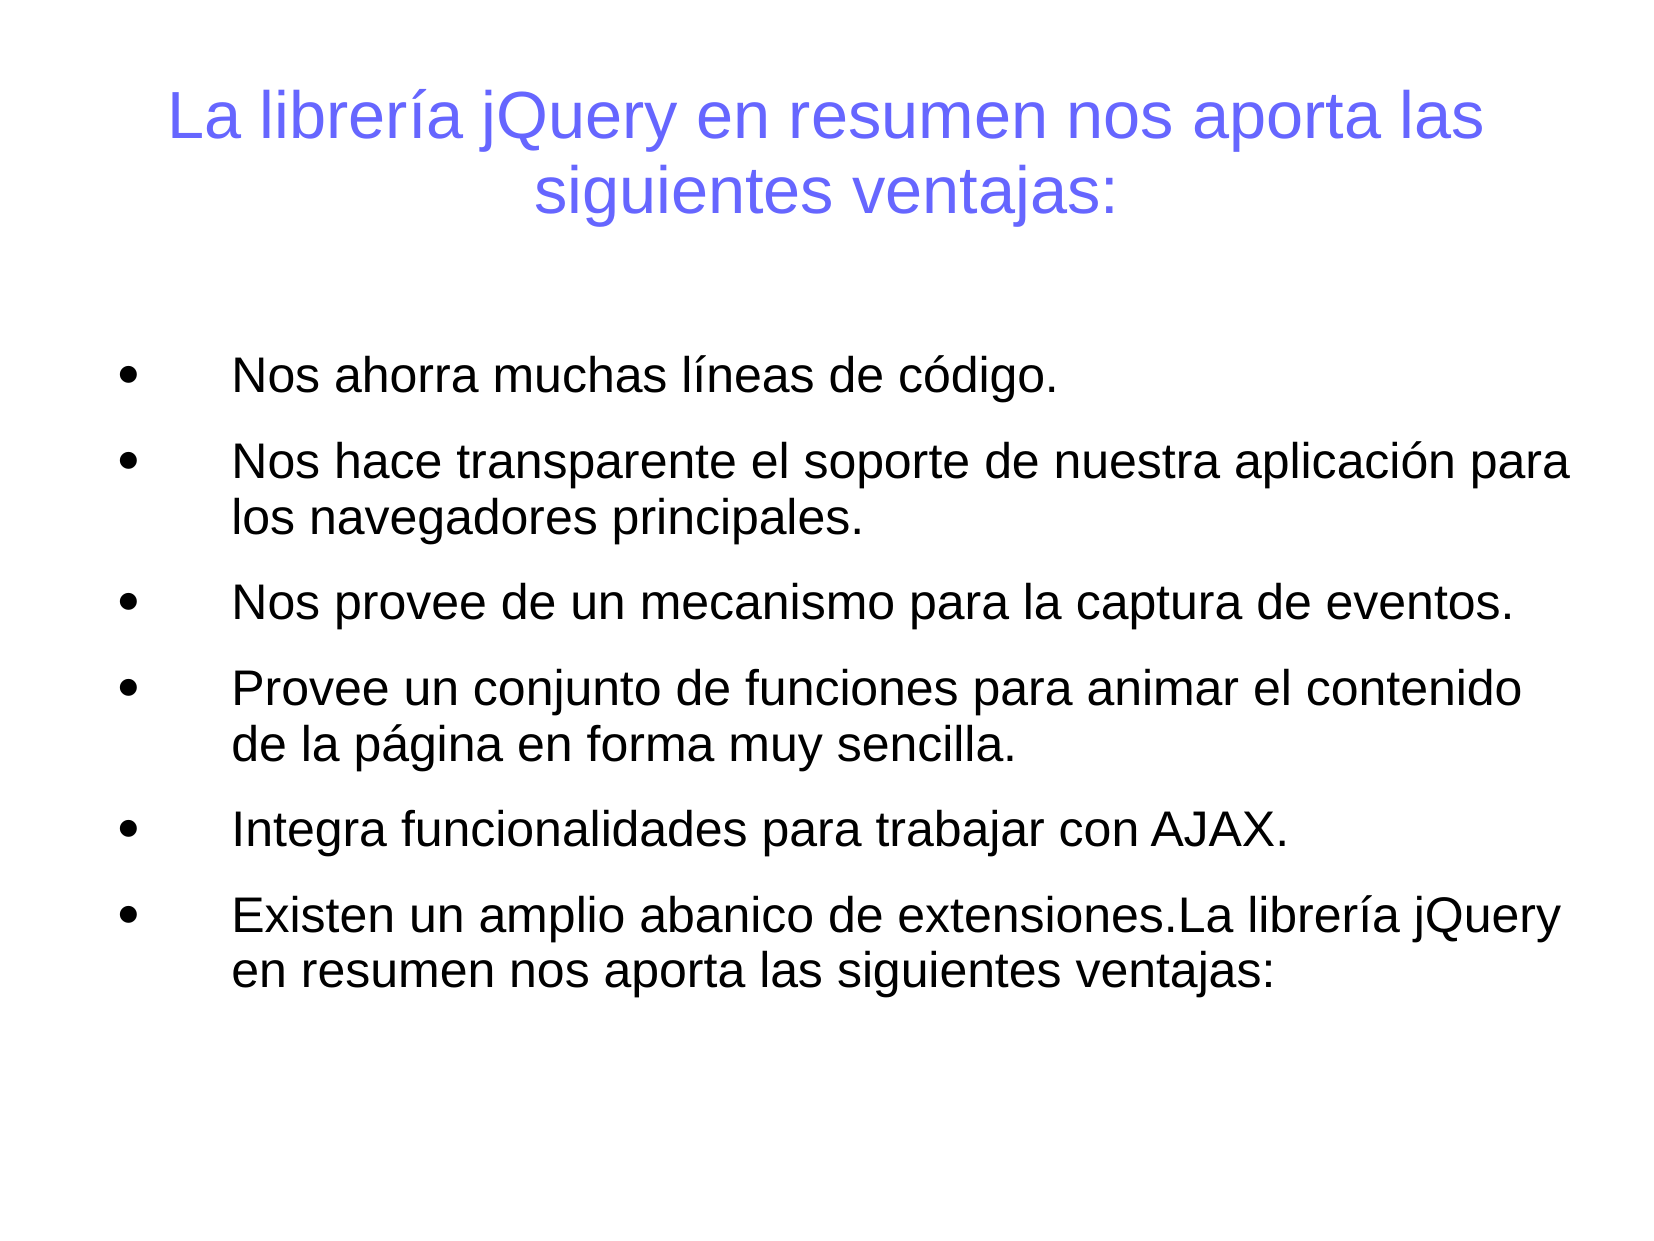

# La librería jQuery en resumen nos aporta las siguientes ventajas:
·	Nos ahorra muchas líneas de código.
·	Nos hace transparente el soporte de nuestra aplicación para 	los navegadores principales.
·	Nos provee de un mecanismo para la captura de eventos.
·	Provee un conjunto de funciones para animar el contenido 		de la página en forma muy sencilla.
·	Integra funcionalidades para trabajar con AJAX.
·	Existen un amplio abanico de extensiones.La librería jQuery 	en resumen nos aporta las siguientes ventajas: